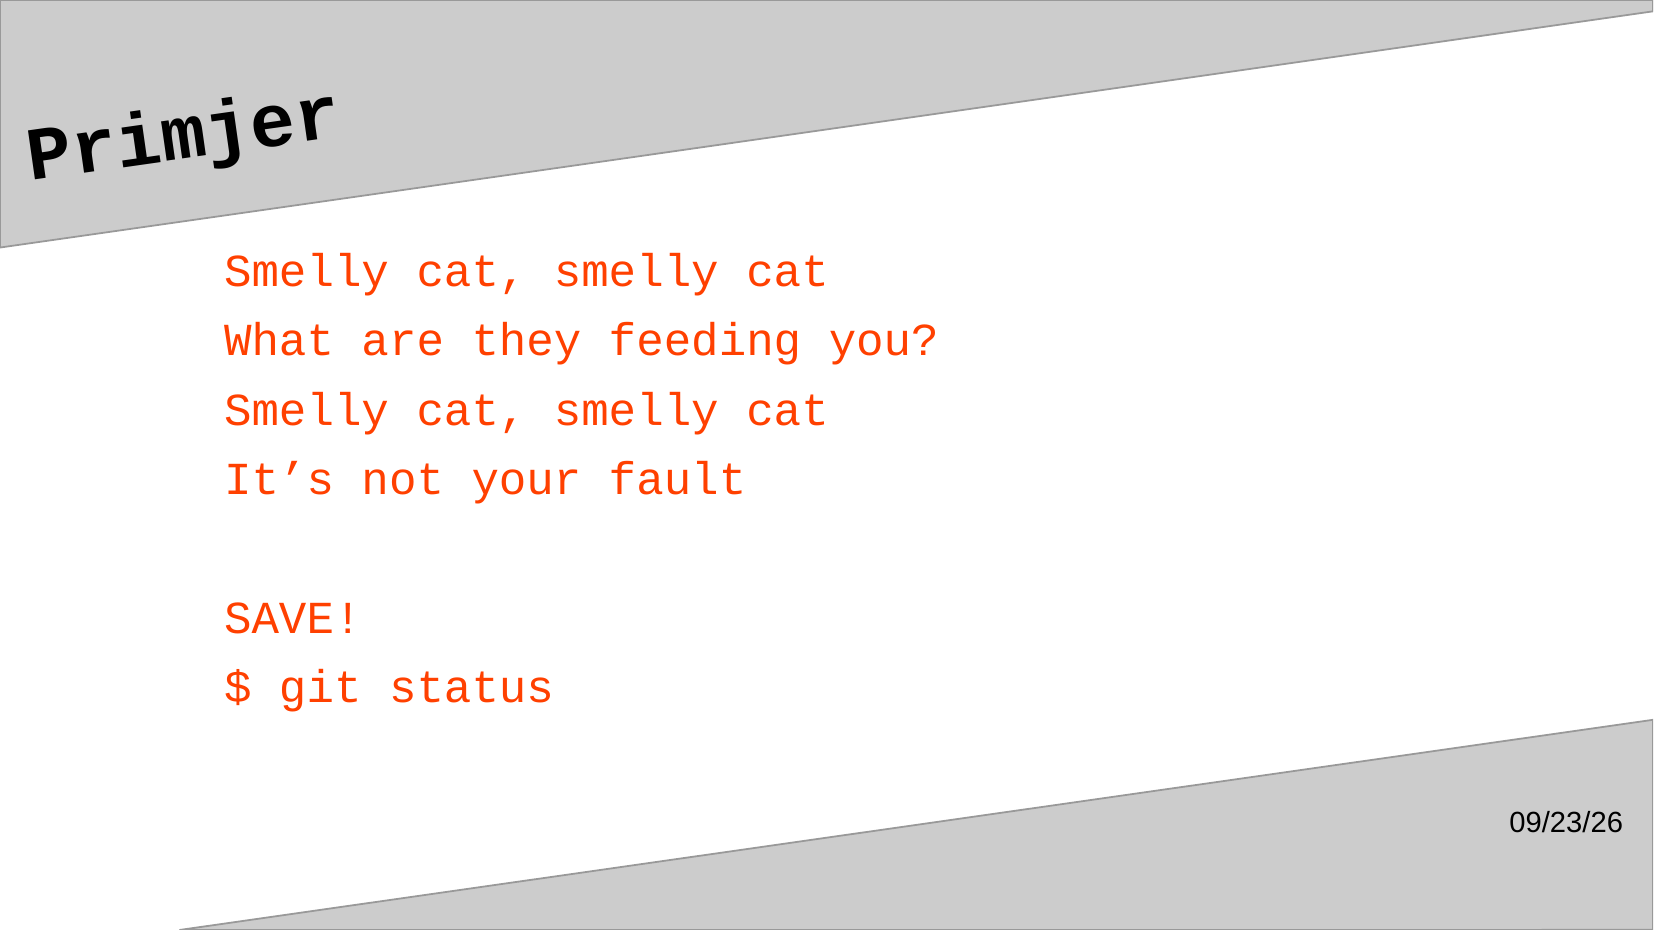

# Primjer
Smelly cat, smelly cat
What are they feeding you?
Smelly cat, smelly cat
It’s not your fault
SAVE!
$ git status
46